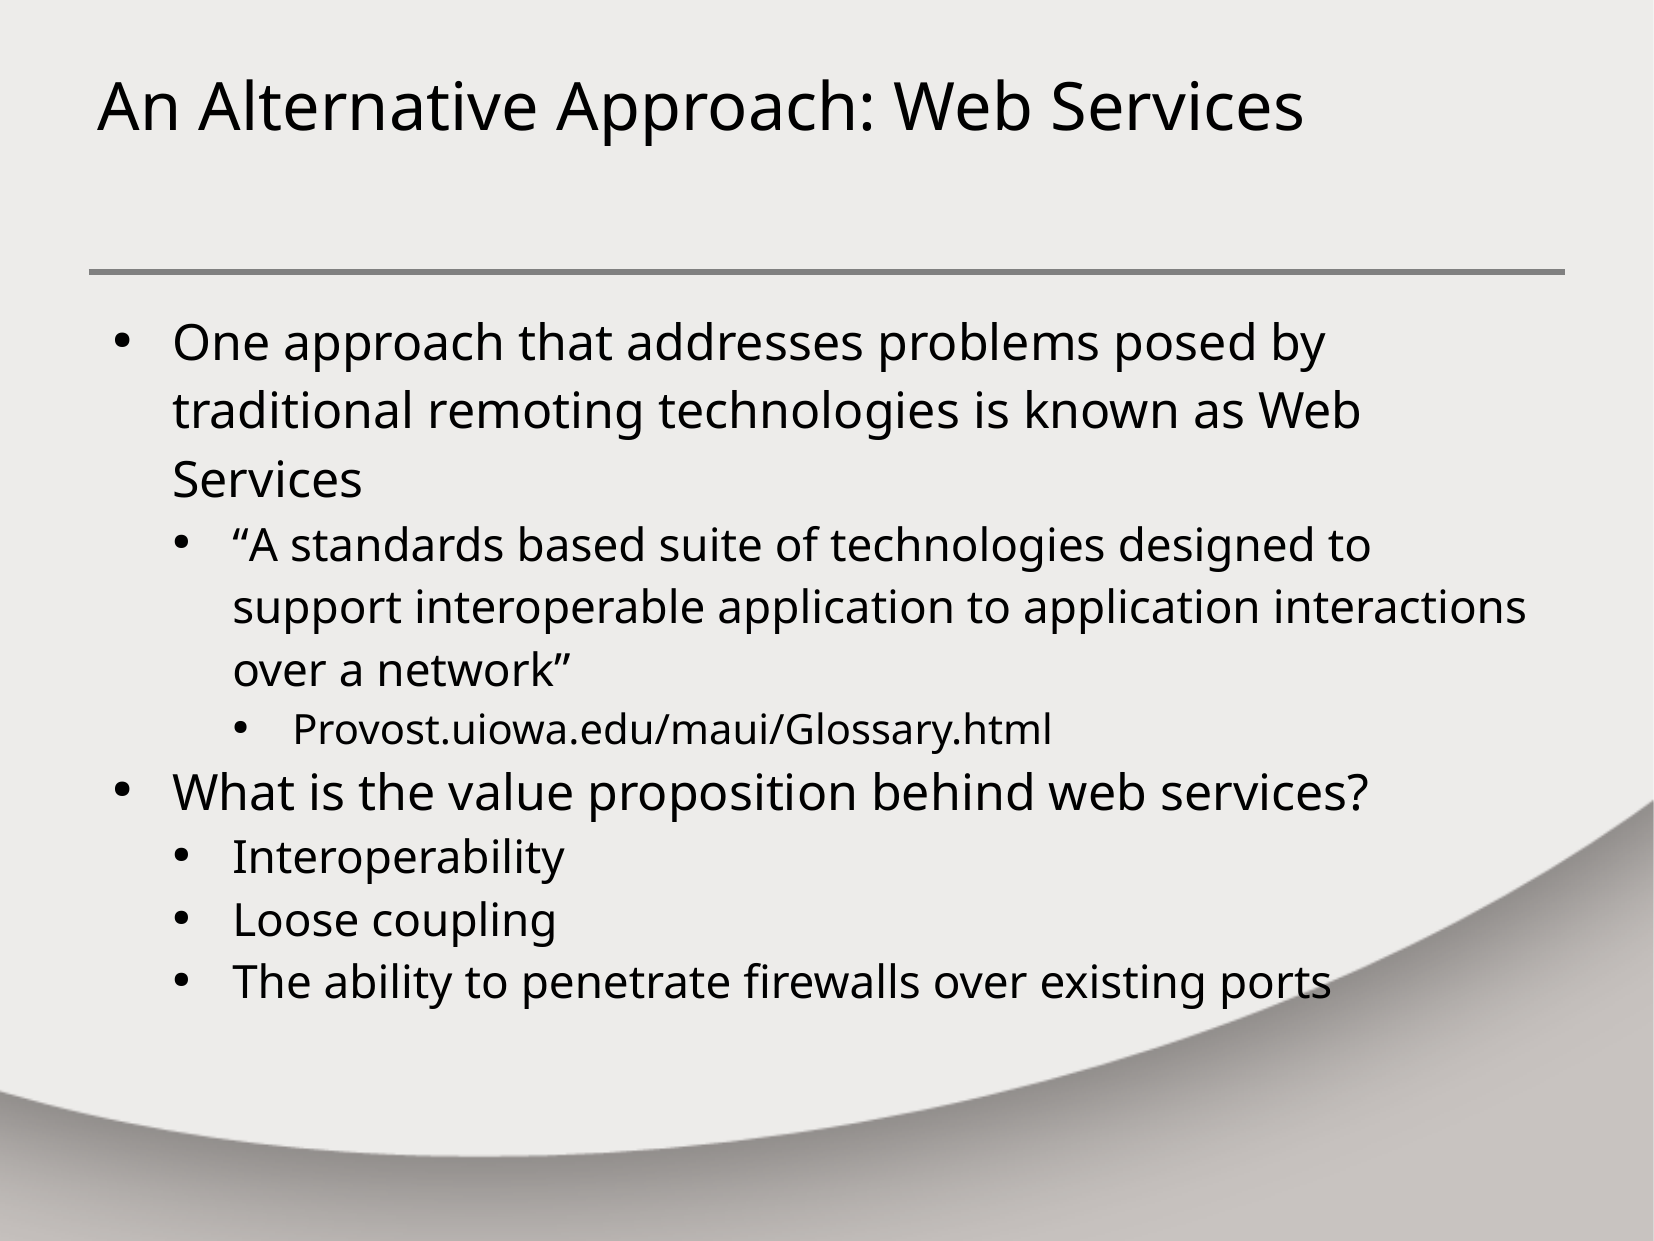

# An Alternative Approach: Web Services
One approach that addresses problems posed by traditional remoting technologies is known as Web Services
“A standards based suite of technologies designed to support interoperable application to application interactions over a network”
Provost.uiowa.edu/maui/Glossary.html
What is the value proposition behind web services?
Interoperability
Loose coupling
The ability to penetrate firewalls over existing ports